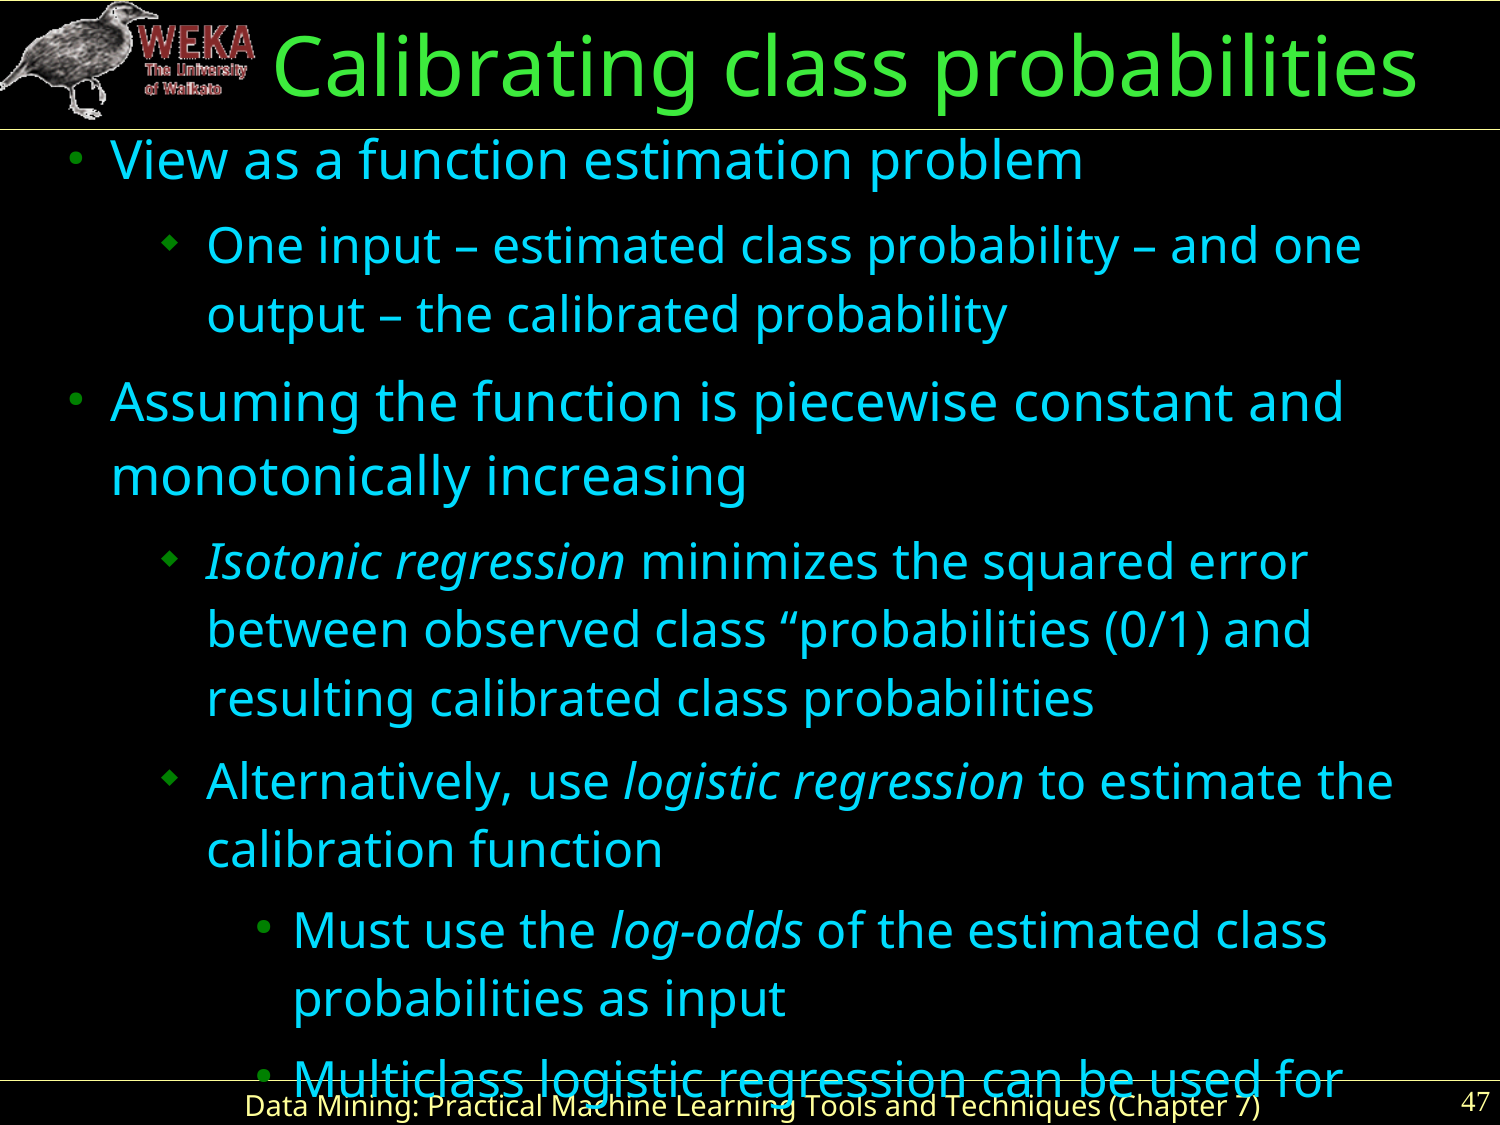

# Calibrating class probabilities
View as a function estimation problem
One input – estimated class probability – and one output – the calibrated probability
Assuming the function is piecewise constant and monotonically increasing
Isotonic regression minimizes the squared error between observed class “probabilities (0/1) and resulting calibrated class probabilities
Alternatively, use logistic regression to estimate the calibration function
Must use the log-odds of the estimated class probabilities as input
Multiclass logistic regression can be used for calibration in the multiclass case
Data Mining: Practical Machine Learning Tools and Techniques (Chapter 7)
47